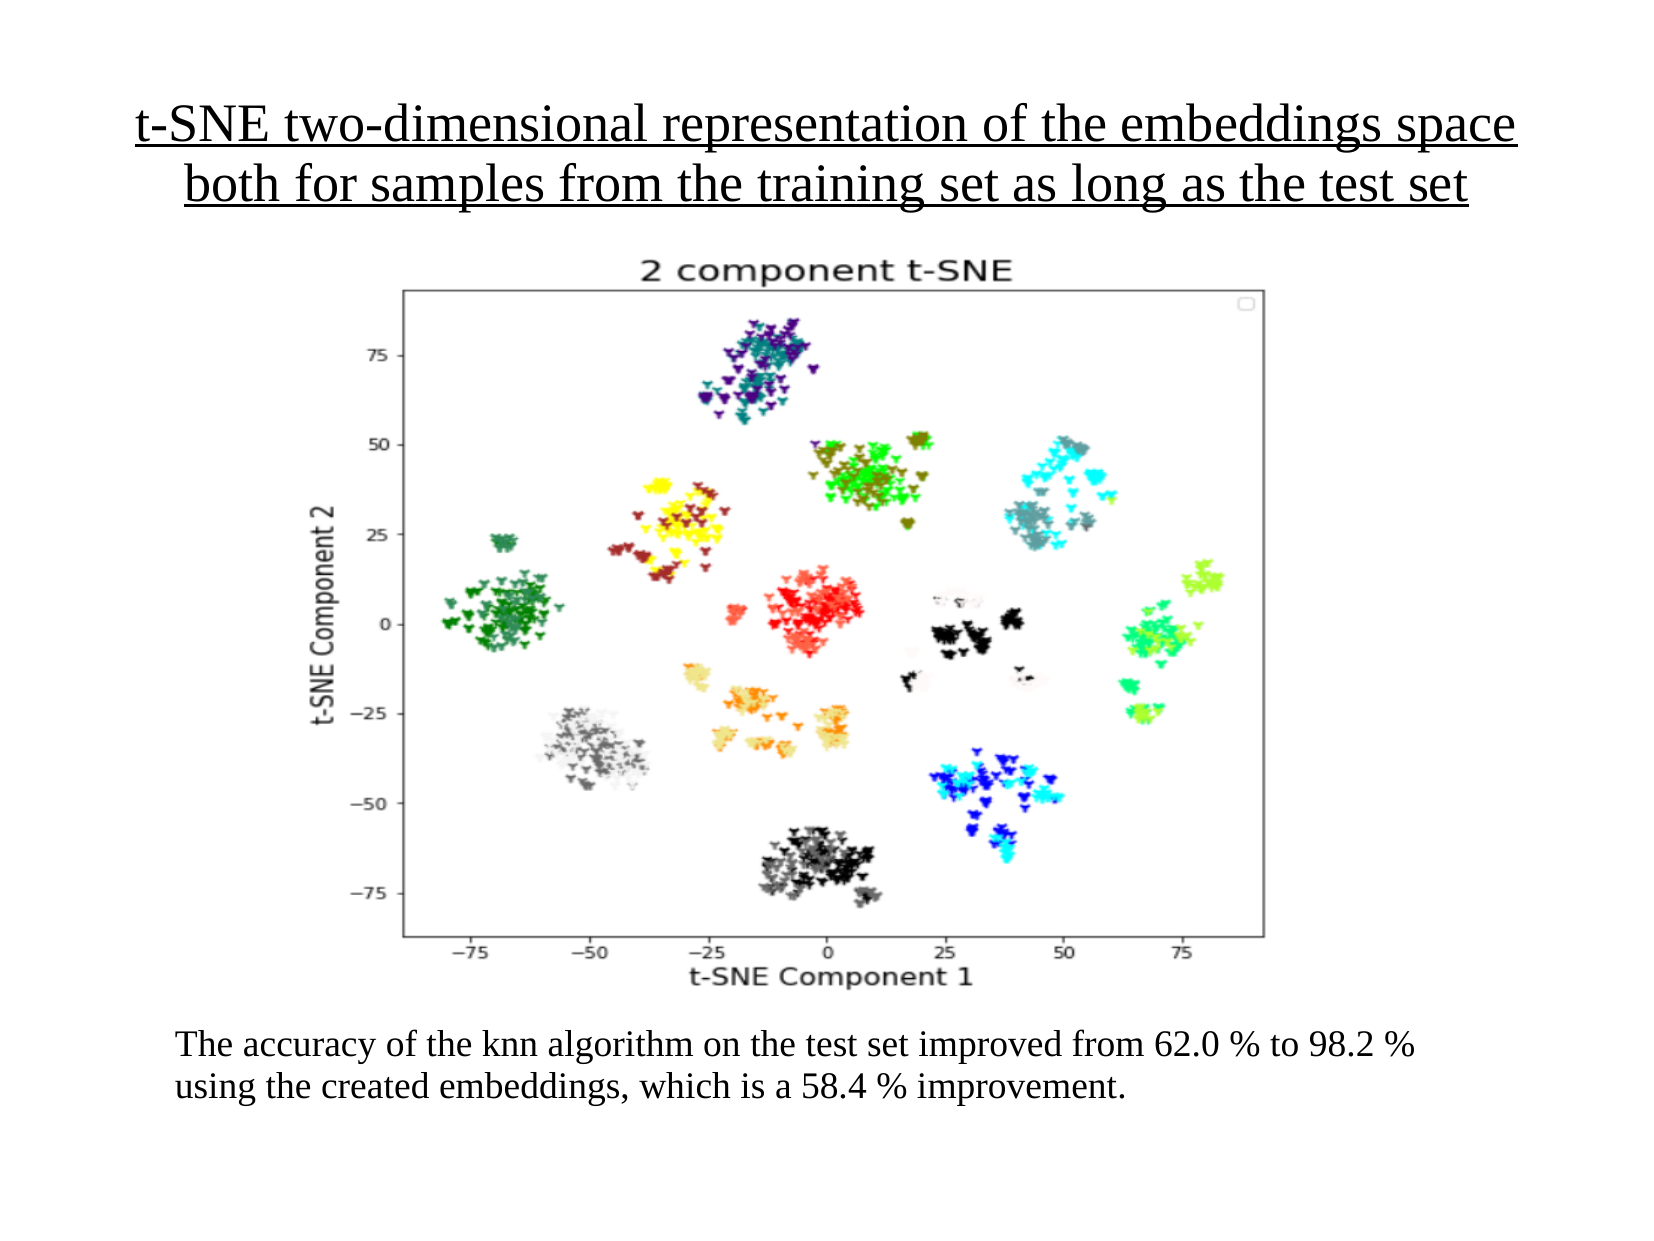

# t-SNE two-dimensional representation of the embeddings space both for samples from the training set as long as the test set
The accuracy of the knn algorithm on the test set improved from 62.0 % to 98.2 % using the created embeddings, which is a 58.4 % improvement.